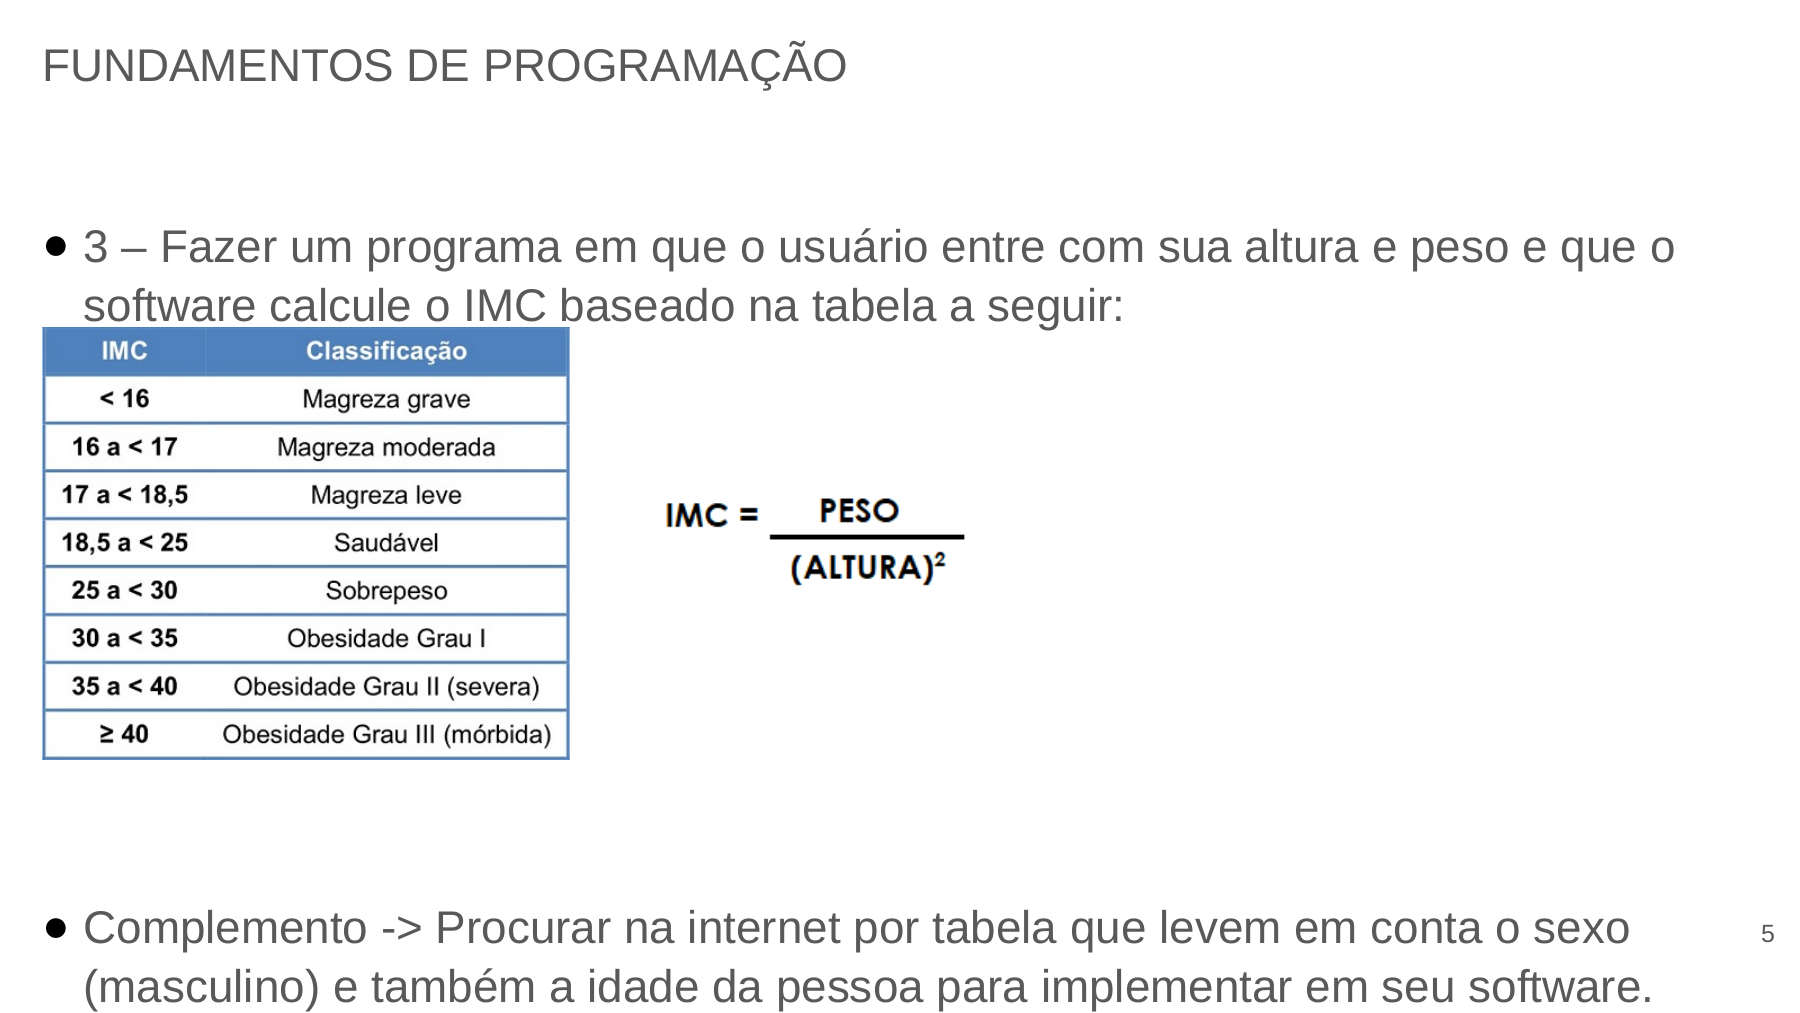

FUNDAMENTOS DE PROGRAMAÇÃO
3 – Fazer um programa em que o usuário entre com sua altura e peso e que o software calcule o IMC baseado na tabela a seguir:
Complemento -> Procurar na internet por tabela que levem em conta o sexo (masculino) e também a idade da pessoa para implementar em seu software.